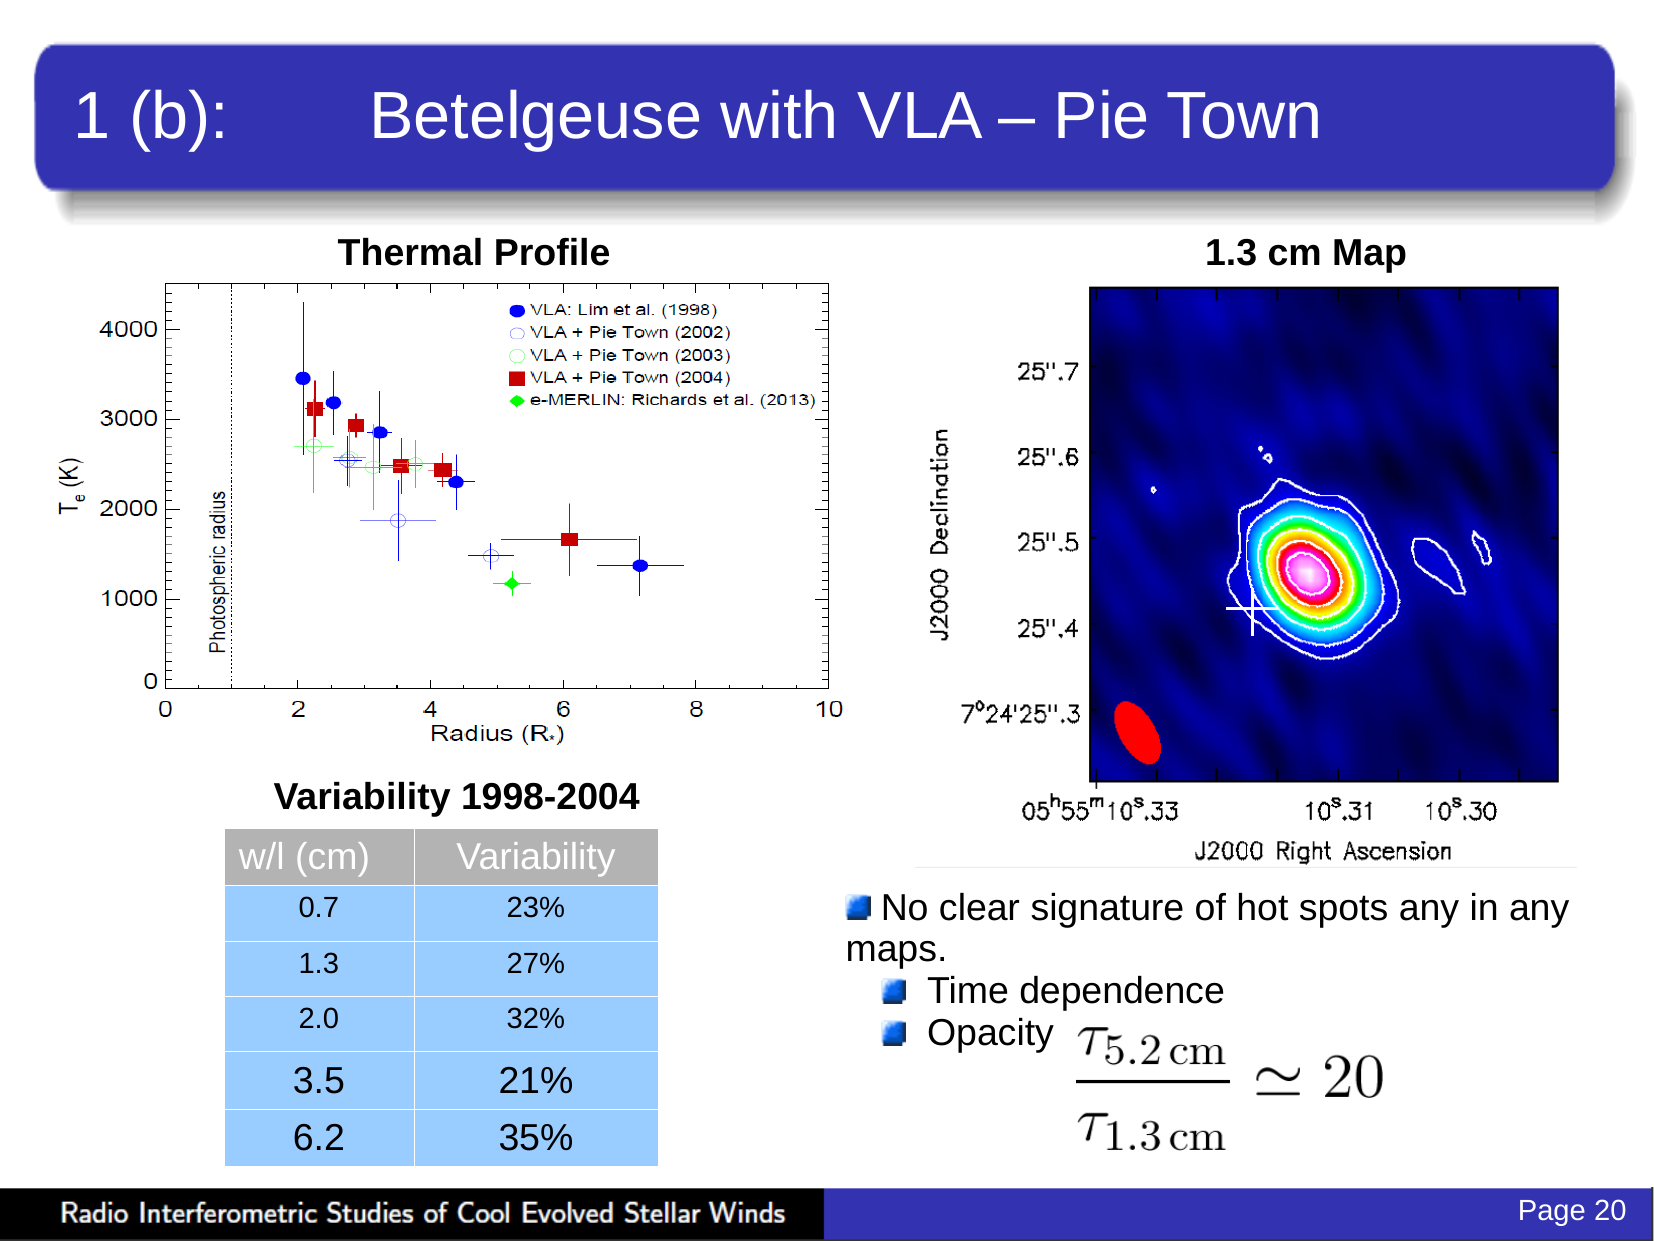

1 (b): 	Betelgeuse with VLA – Pie Town
Thermal Profile
1.3 cm Map
Variability 1998-2004
| w/l (cm) | Variability |
| --- | --- |
| 0.7 | 23% |
| 1.3 | 27% |
| 2.0 | 32% |
| 3.5 | 21% |
| 6.2 | 35% |
 No clear signature of hot spots any in any maps.
 Time dependence
 Opacity
Page 20